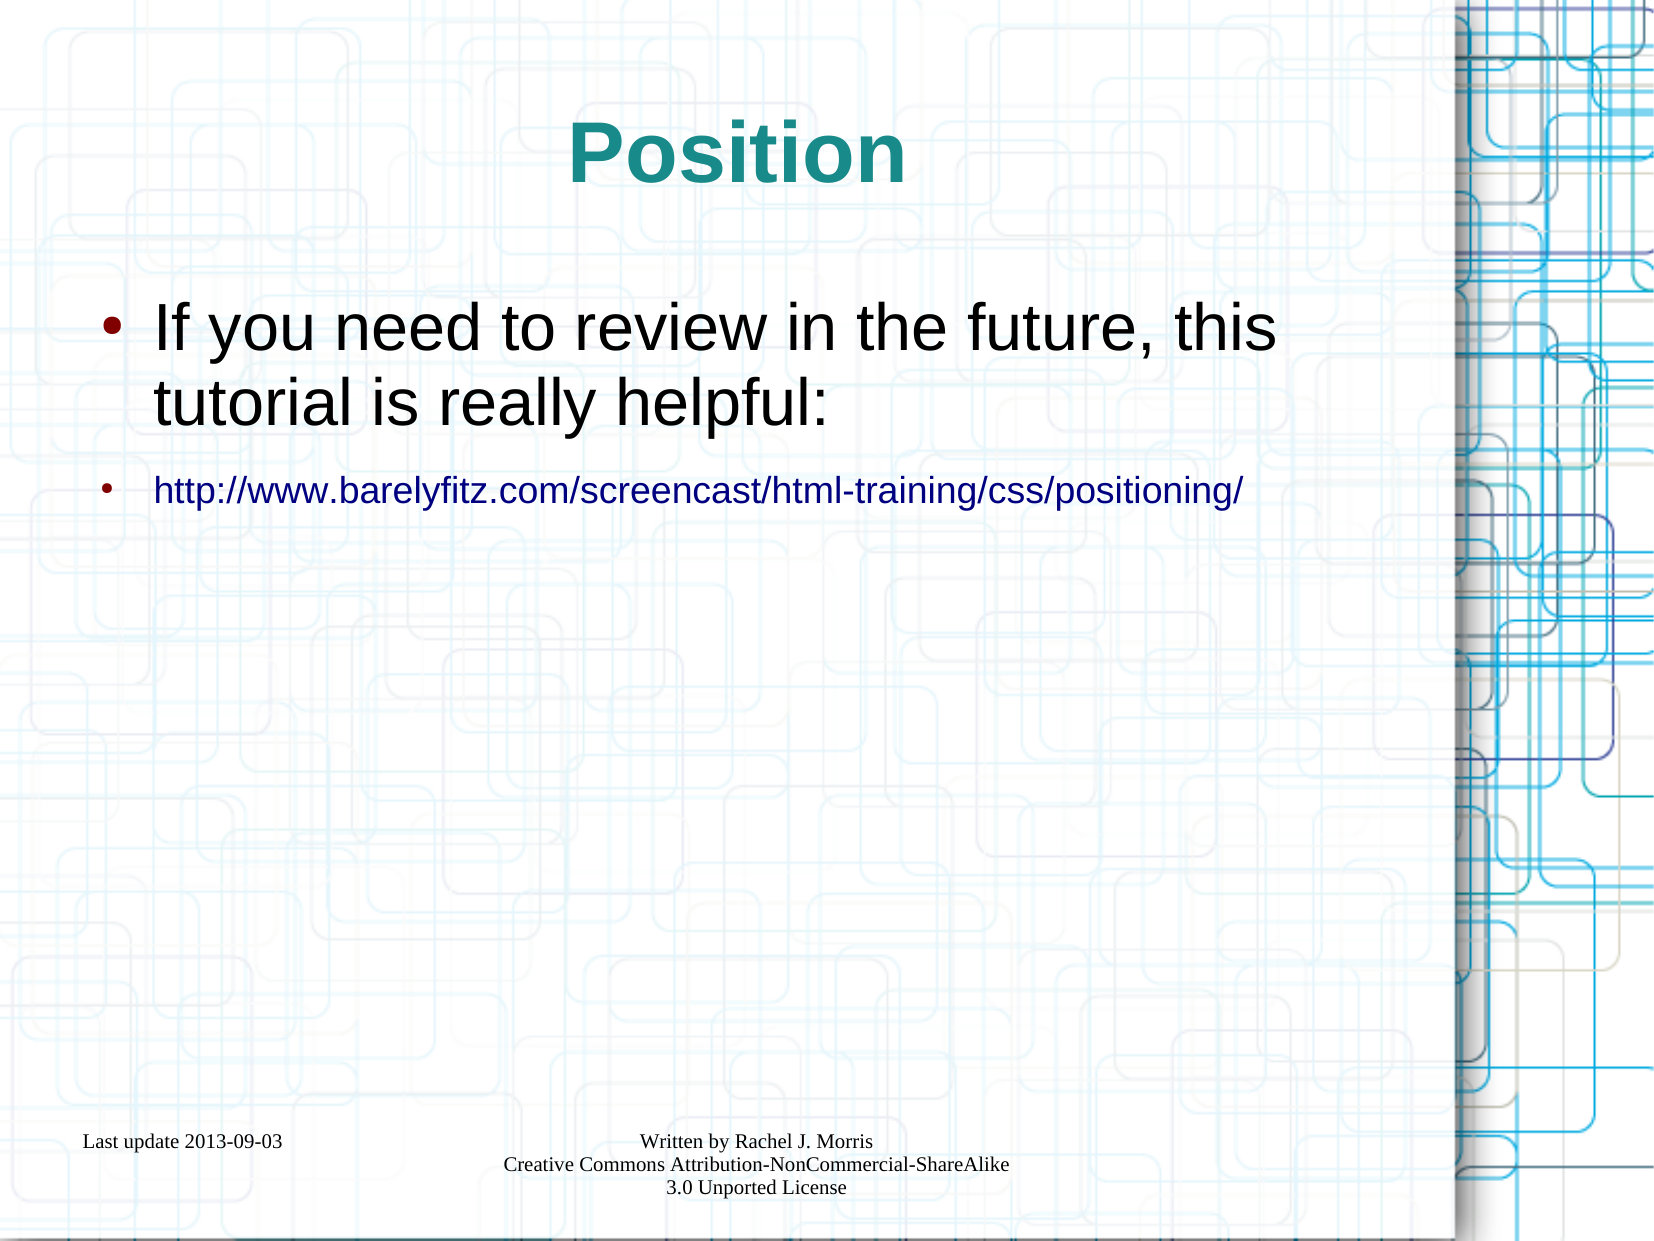

# Position
If you need to review in the future, this tutorial is really helpful:
http://www.barelyfitz.com/screencast/html-training/css/positioning/